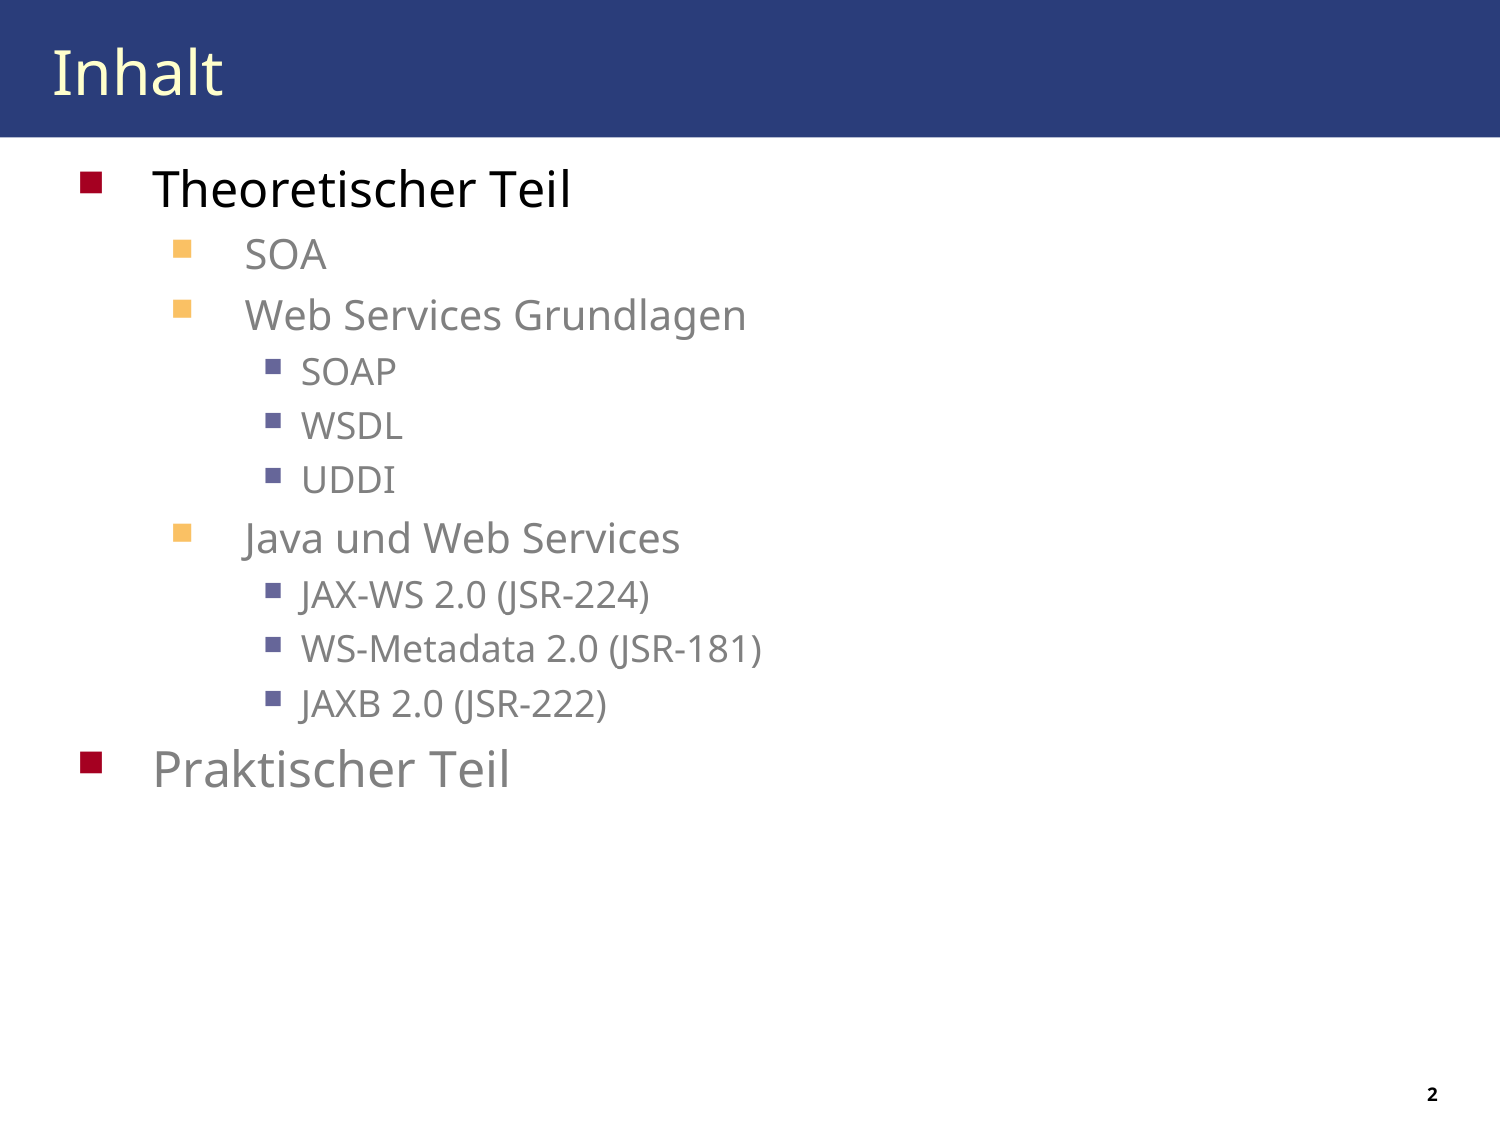

Inhalt
Theoretischer Teil
SOA
Web Services Grundlagen
SOAP
WSDL
UDDI
Java und Web Services
JAX-WS 2.0 (JSR-224)‏
WS-Metadata 2.0 (JSR-181)‏
JAXB 2.0 (JSR-222)‏
Praktischer Teil